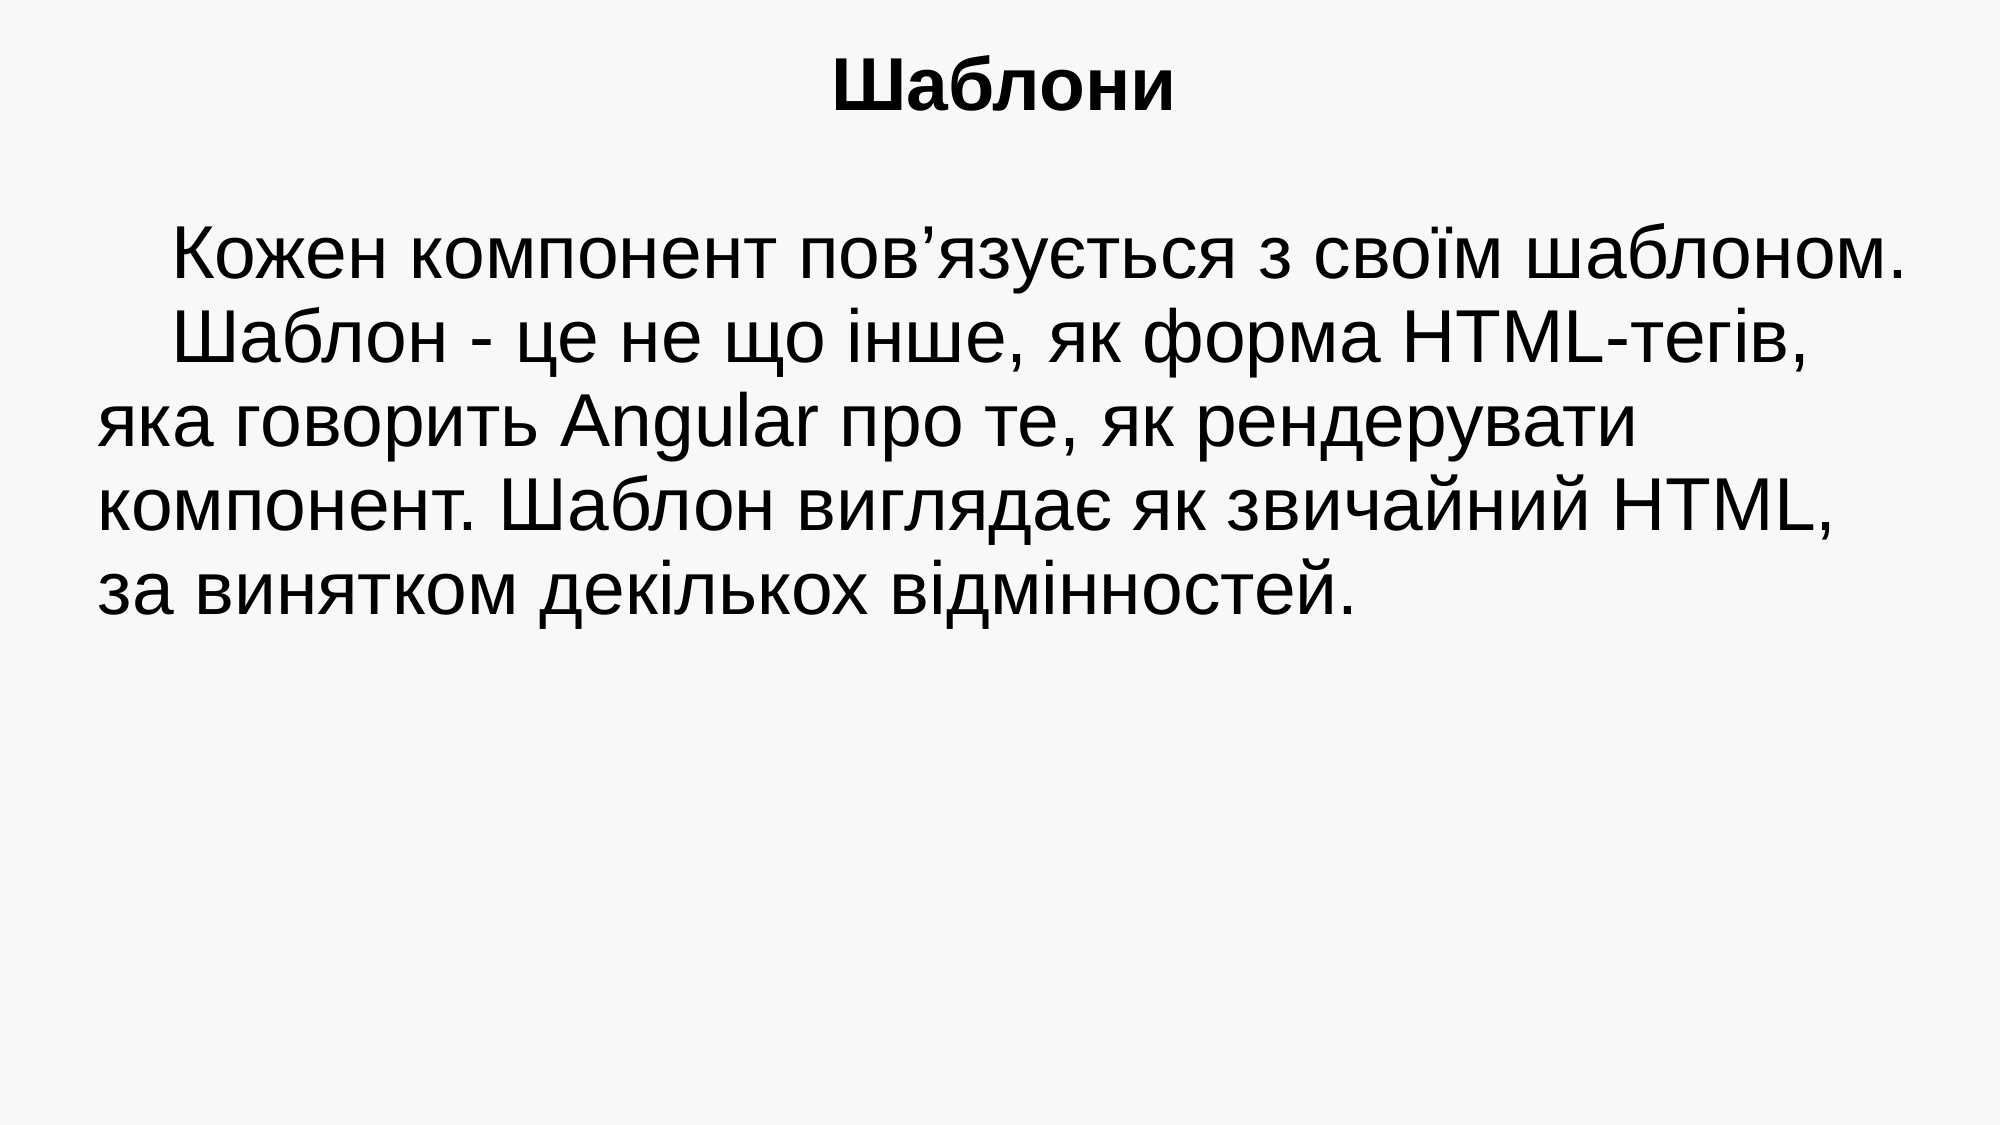

Шаблони
	Кожен компонент пов’язується з своїм шаблоном.
	Шаблон - це не що інше, як форма HTML-тегів, яка говорить Angular про те, як рендерувати компонент. Шаблон виглядає як звичайний HTML, за винятком декількох відмінностей.